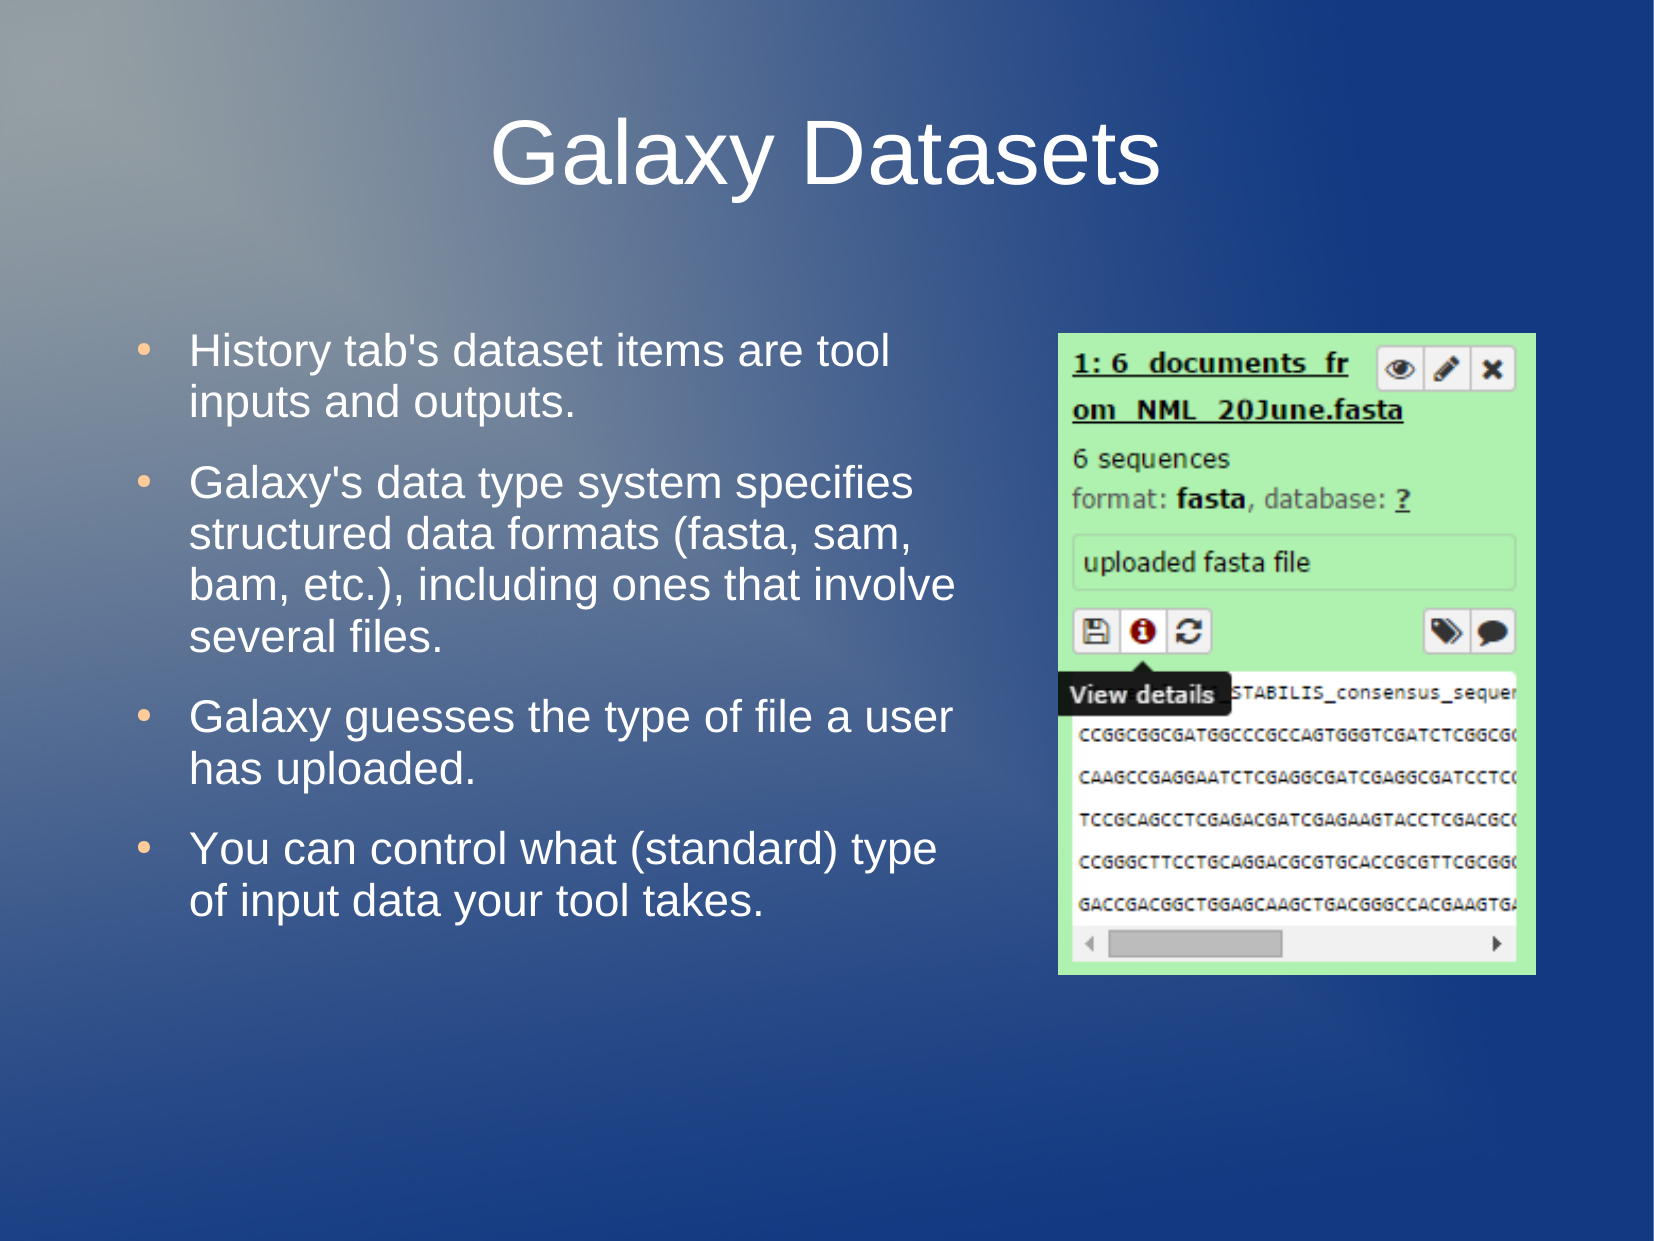

# Galaxy Datasets
History tab's dataset items are tool inputs and outputs.
Galaxy's data type system specifies structured data formats (fasta, sam, bam, etc.), including ones that involve several files.
Galaxy guesses the type of file a user has uploaded.
You can control what (standard) type of input data your tool takes.